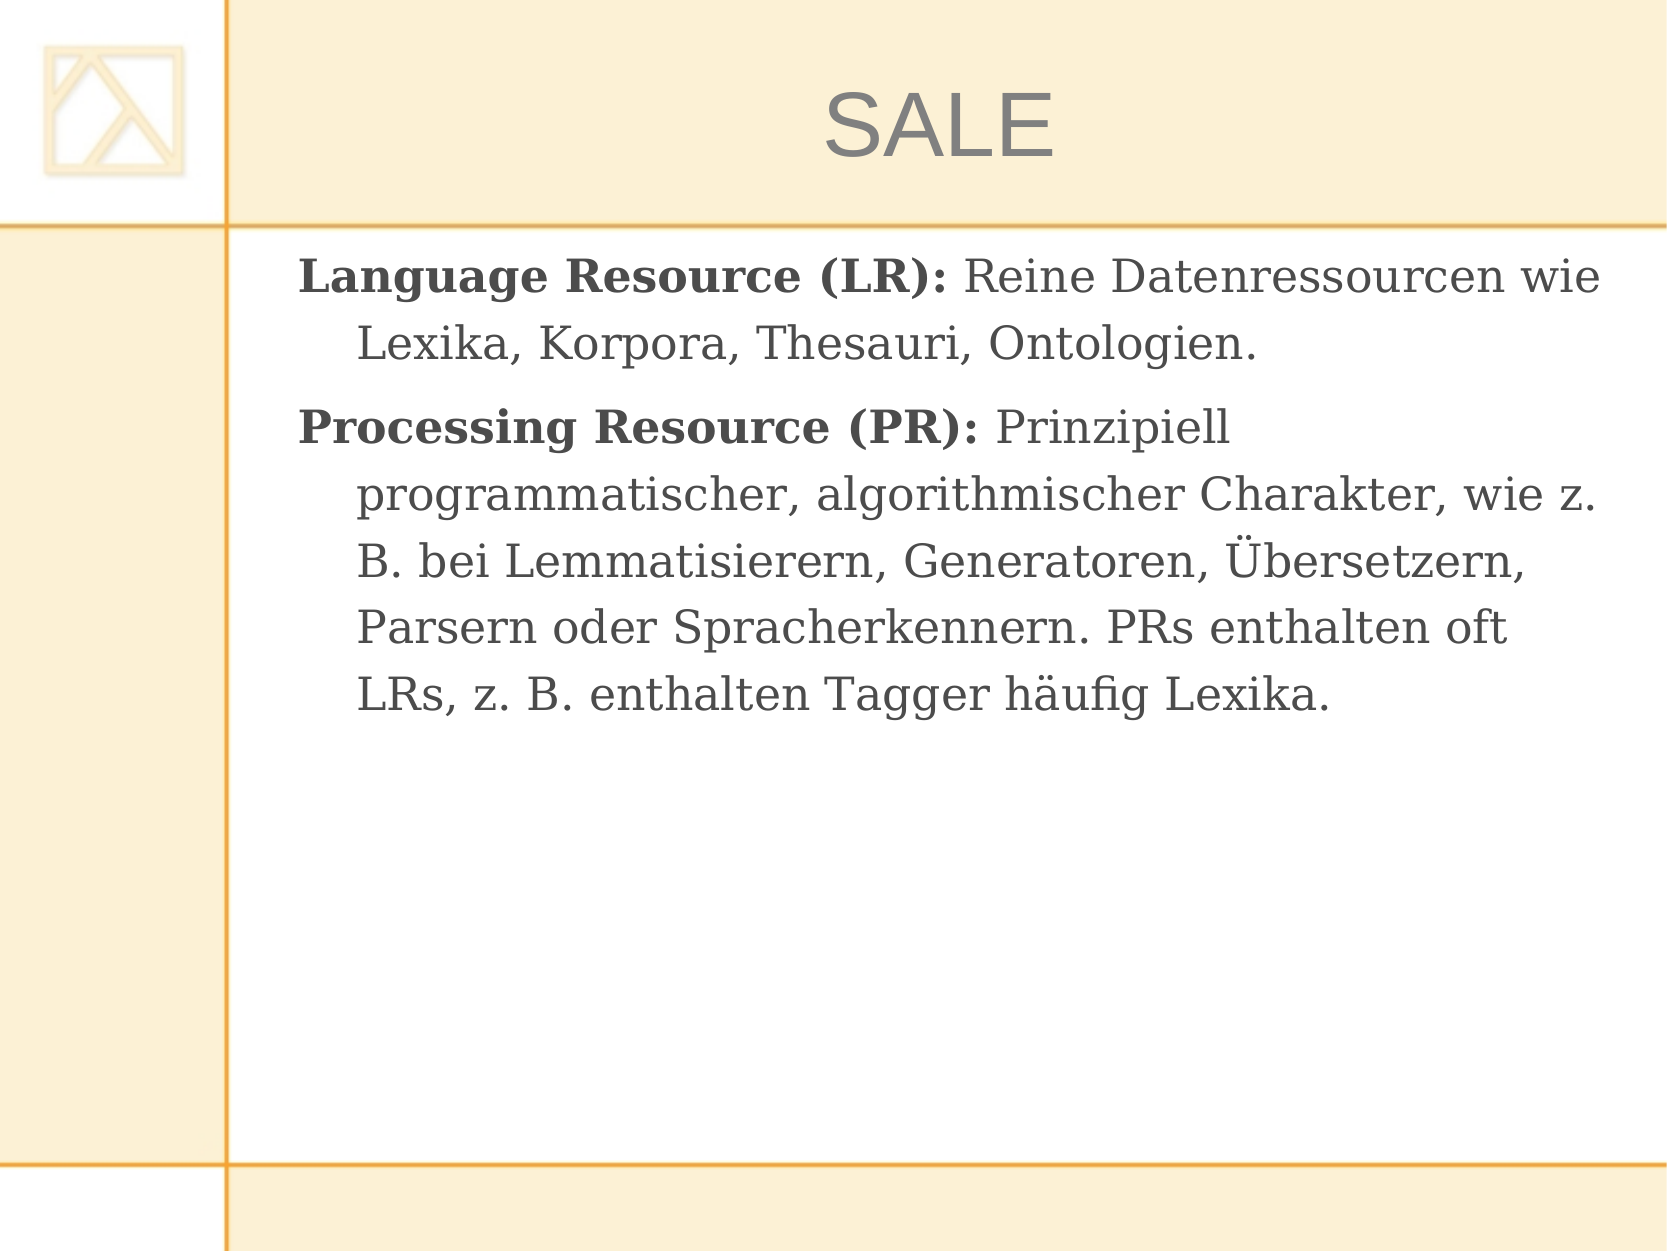

# SALE
Language Resource (LR): Reine Datenressourcen wie Lexika, Korpora, Thesauri, Ontologien.
Processing Resource (PR): Prinzipiell programmatischer, algorithmischer Charakter, wie z. B. bei Lemmatisierern, Generatoren, Übersetzern, Parsern oder Spracherkennern. PRs enthalten oft LRs, z. B. enthalten Tagger häufig Lexika.